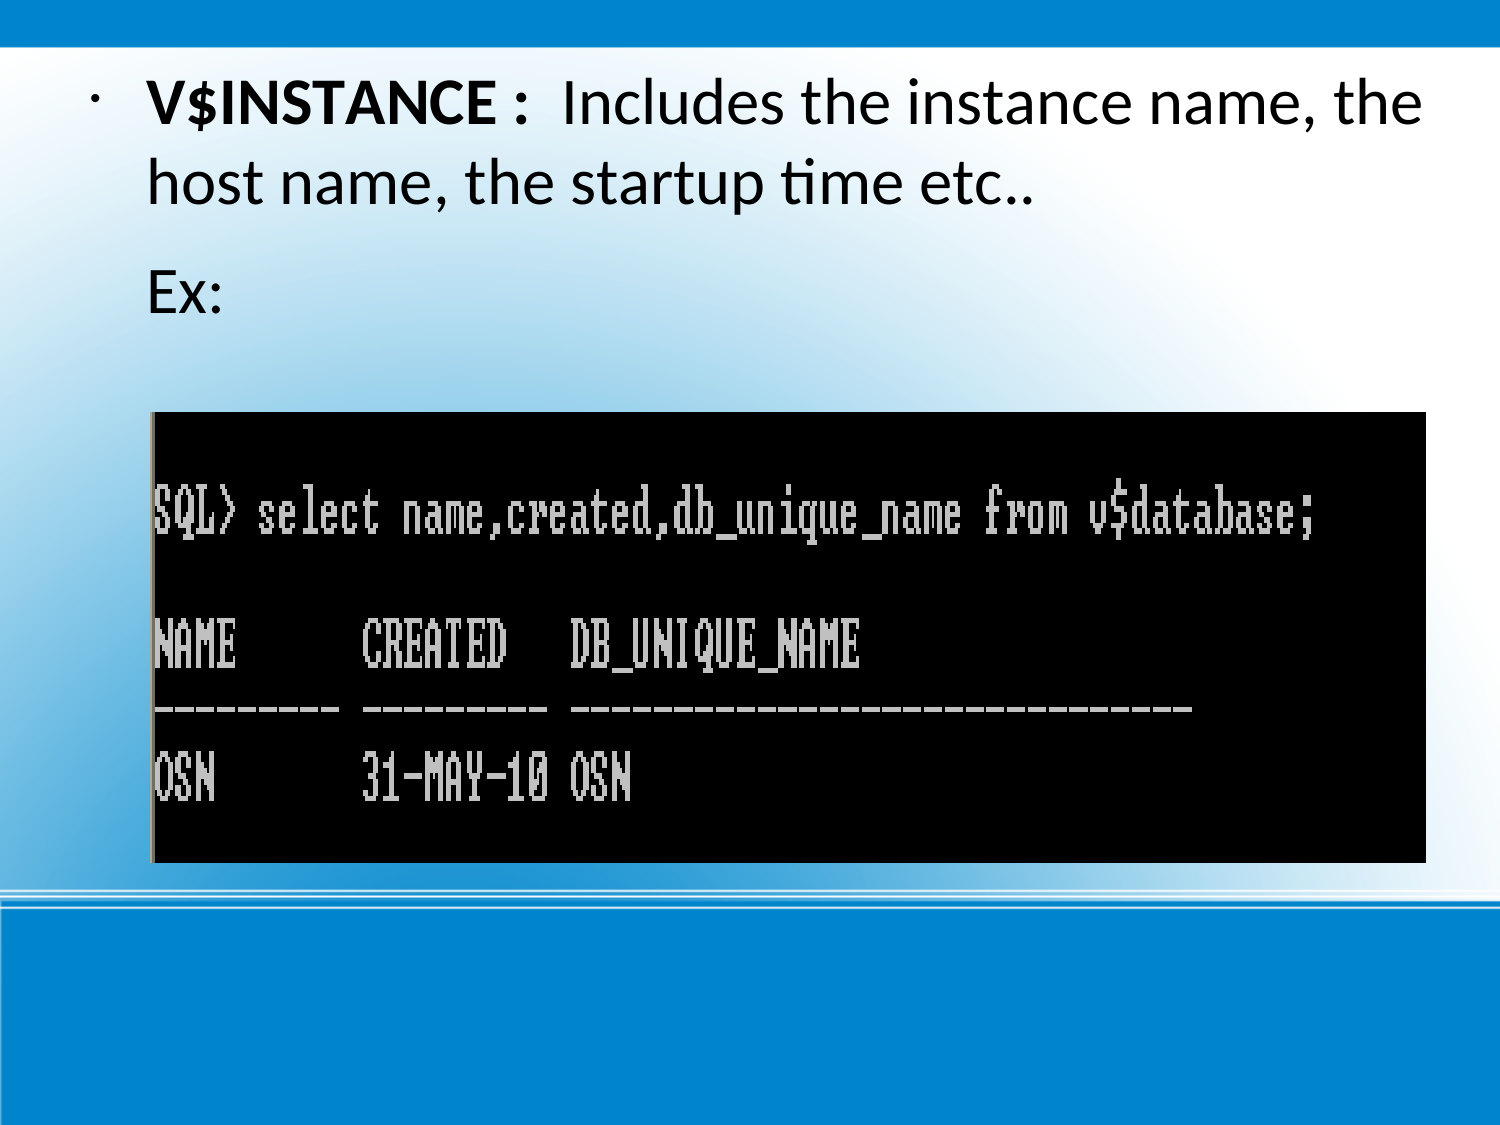

# V$INSTANCE : Includes the instance name, the host name, the startup time etc..
Ex: